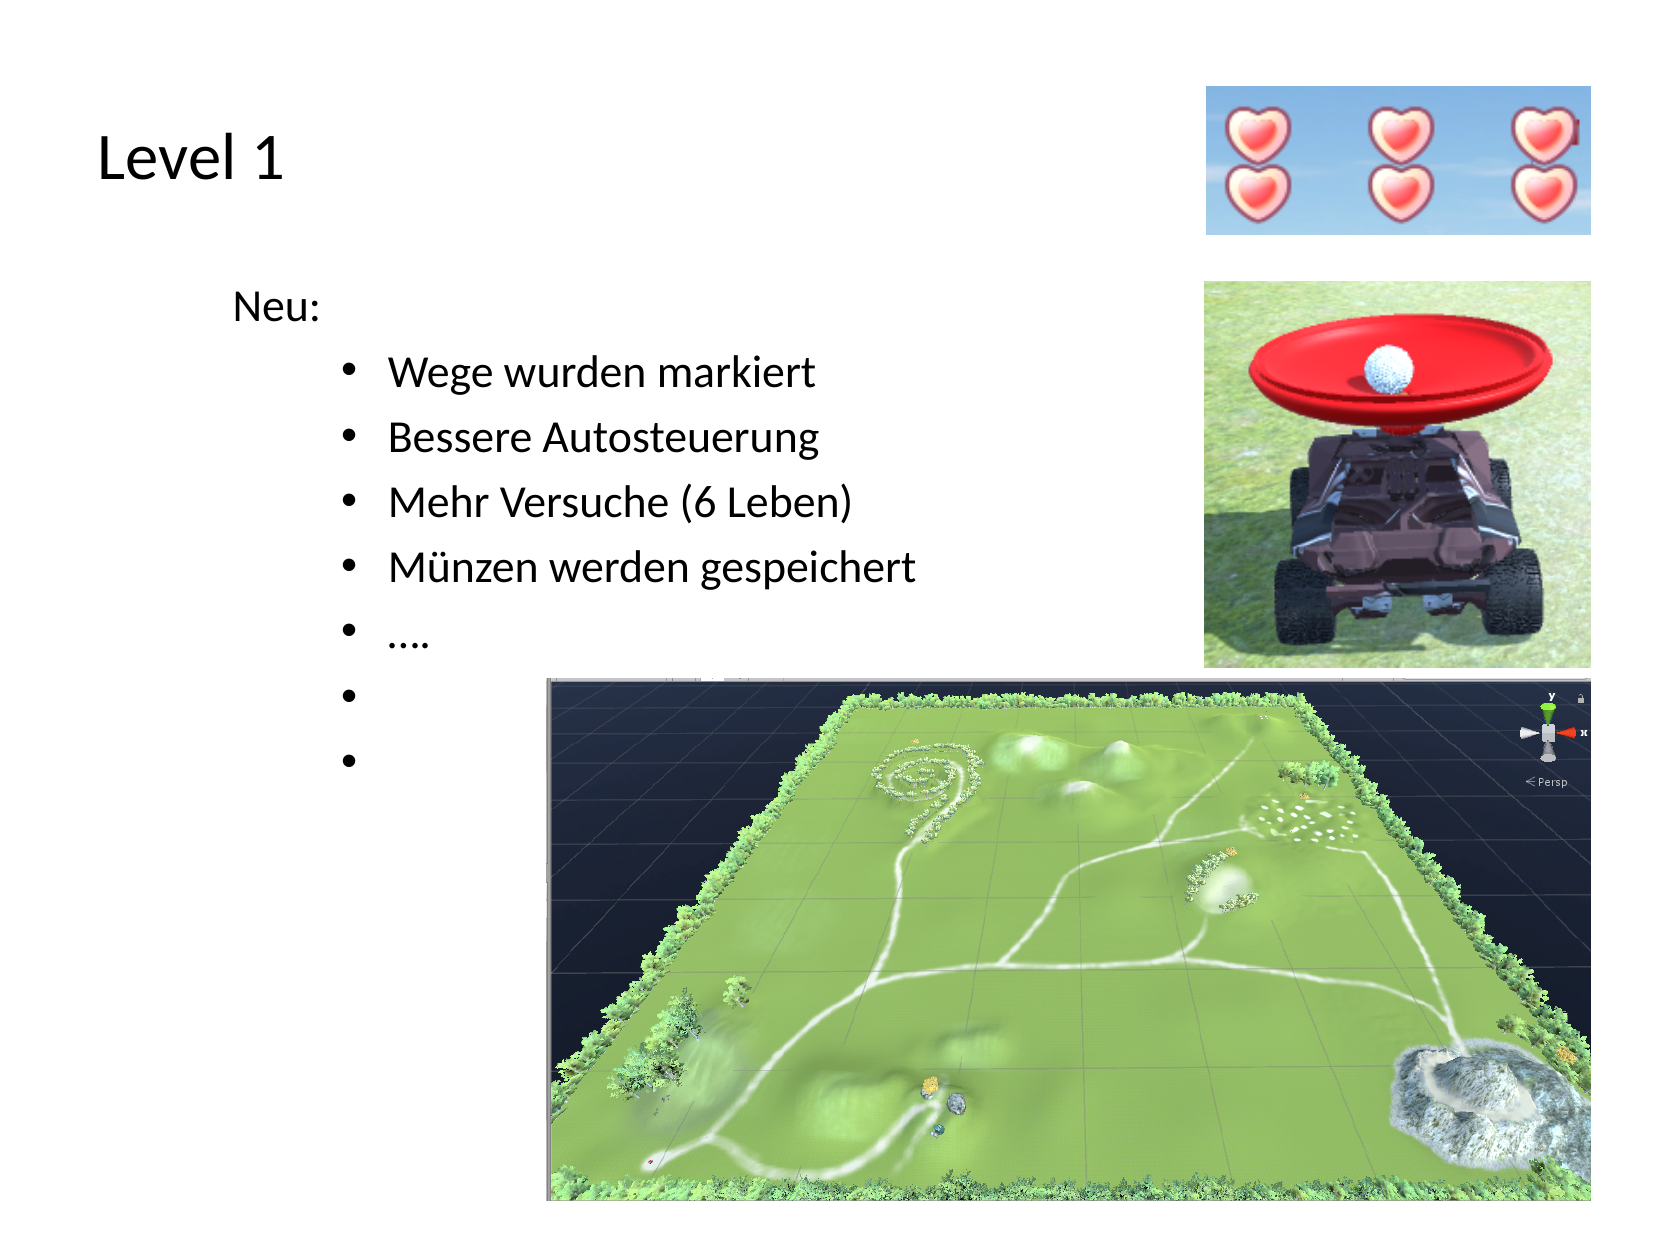

# Level 1
Neu:
Wege wurden markiert
Bessere Autosteuerung
Mehr Versuche (6 Leben)
Münzen werden gespeichert
….